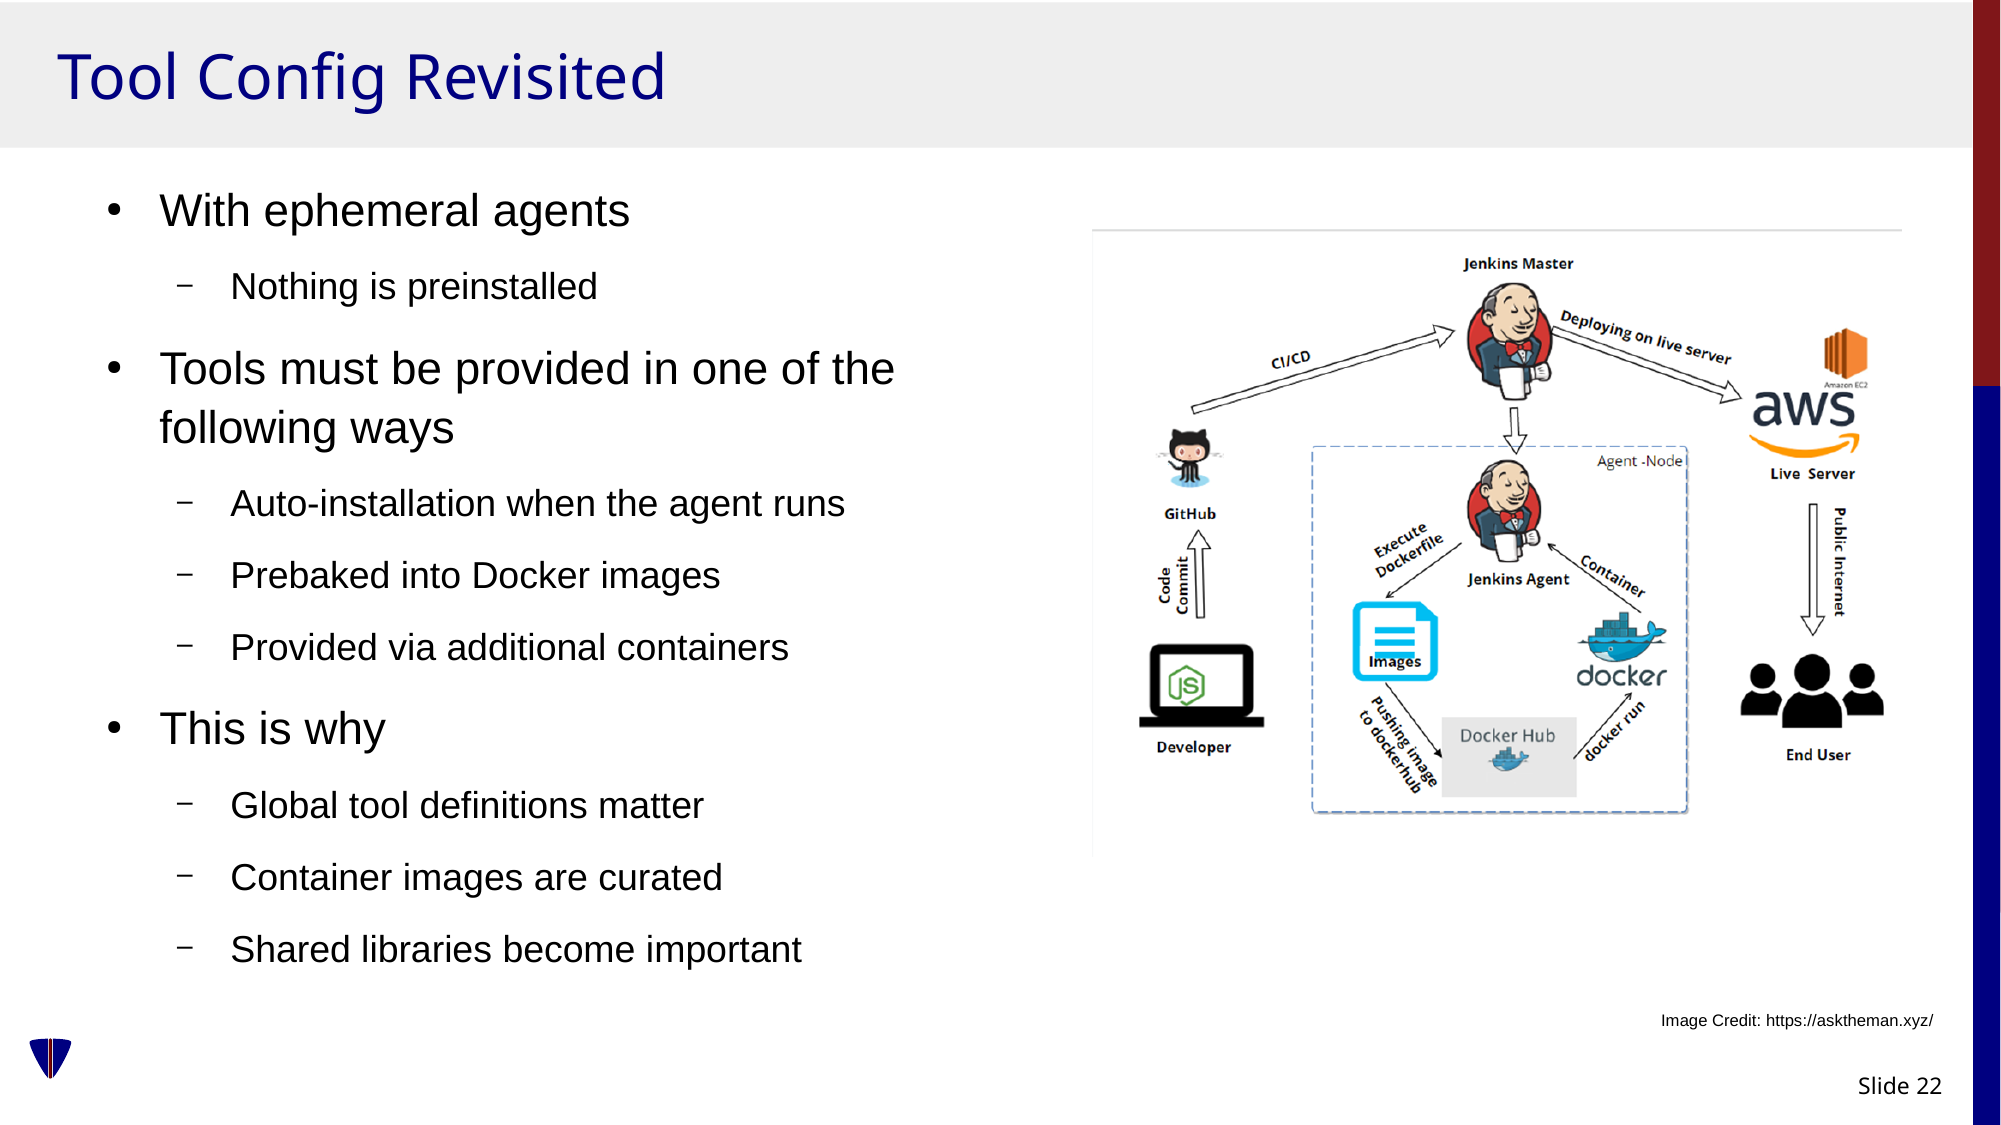

# Tool Config Revisited
With ephemeral agents
Nothing is preinstalled
Tools must be provided in one of the following ways
Auto-installation when the agent runs
Prebaked into Docker images
Provided via additional containers
This is why
Global tool definitions matter
Container images are curated
Shared libraries become important
Image Credit: https://asktheman.xyz/